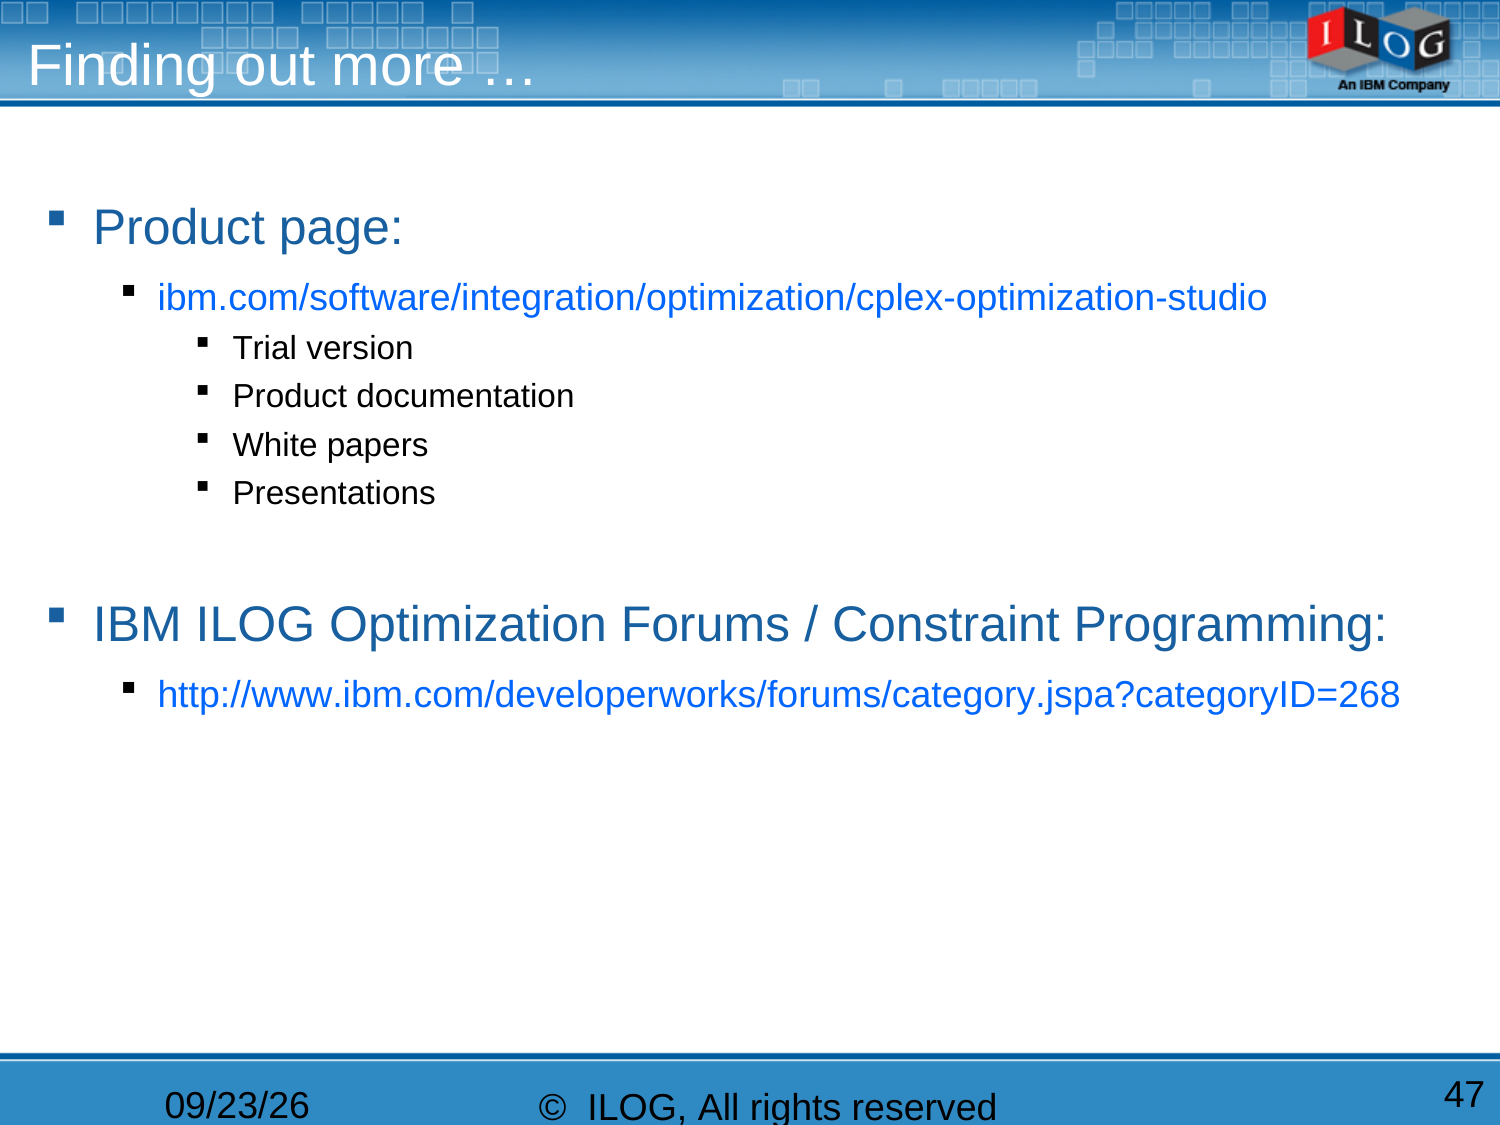

# Finding out more …
Product page:
ibm.com/software/integration/optimization/cplex-optimization-studio
Trial version
Product documentation
White papers
Presentations
IBM ILOG Optimization Forums / Constraint Programming:
http://www.ibm.com/developerworks/forums/category.jspa?categoryID=268
47
© ILOG, All rights reserved